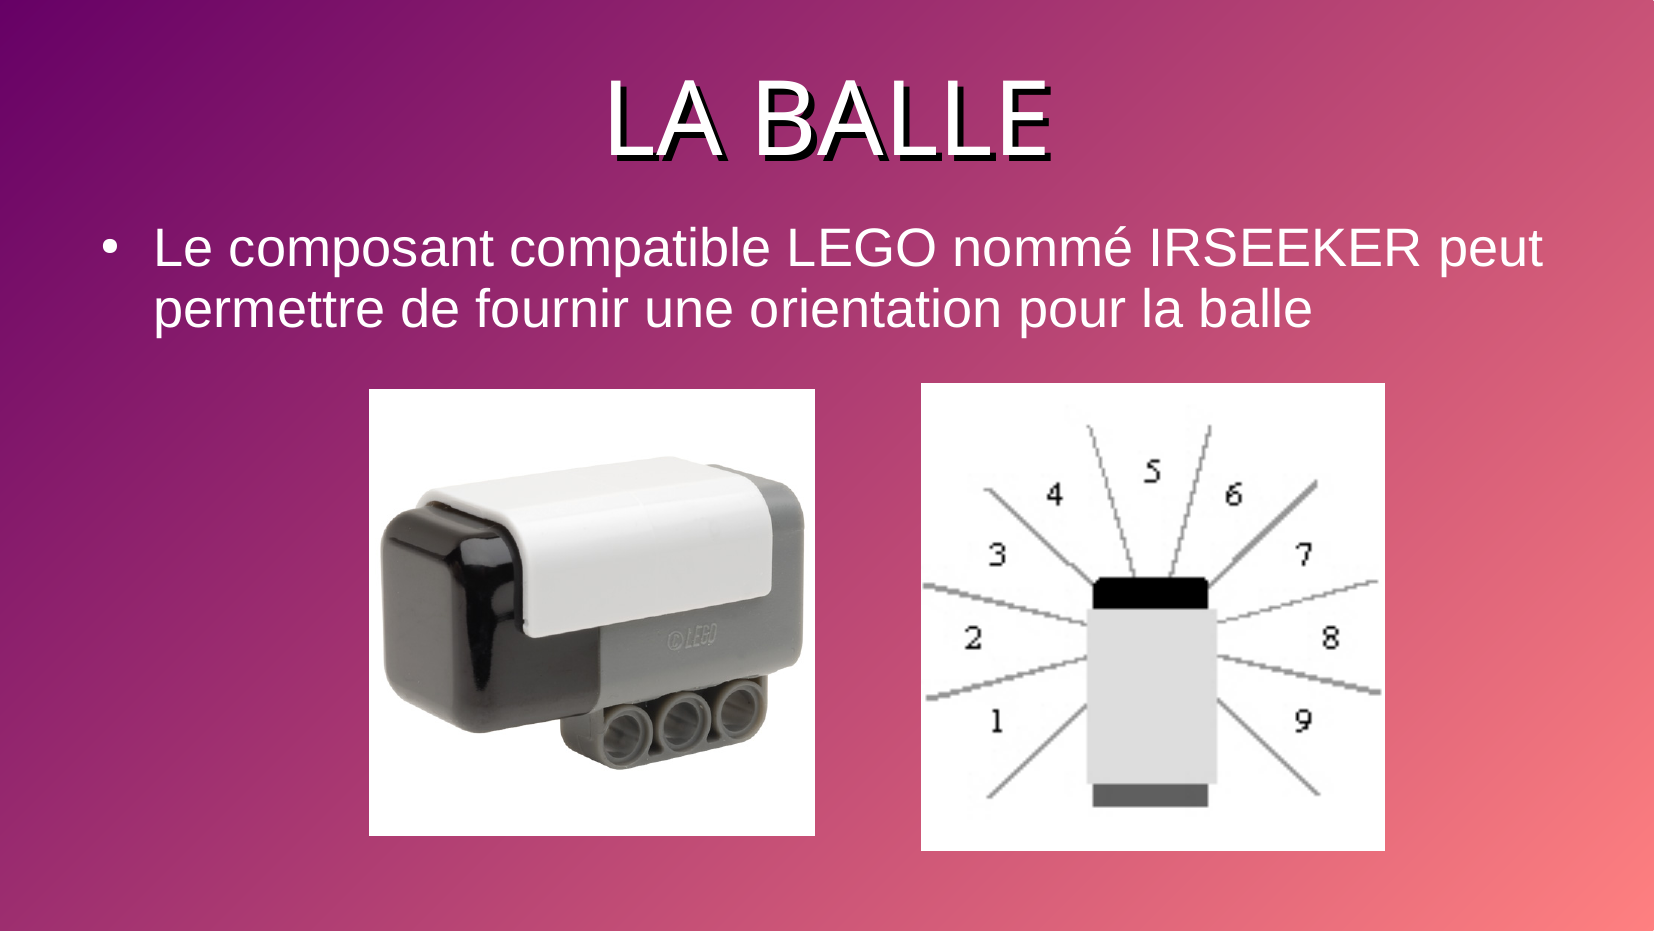

# LA BALLE
Le composant compatible LEGO nommé IRSEEKER peut permettre de fournir une orientation pour la balle